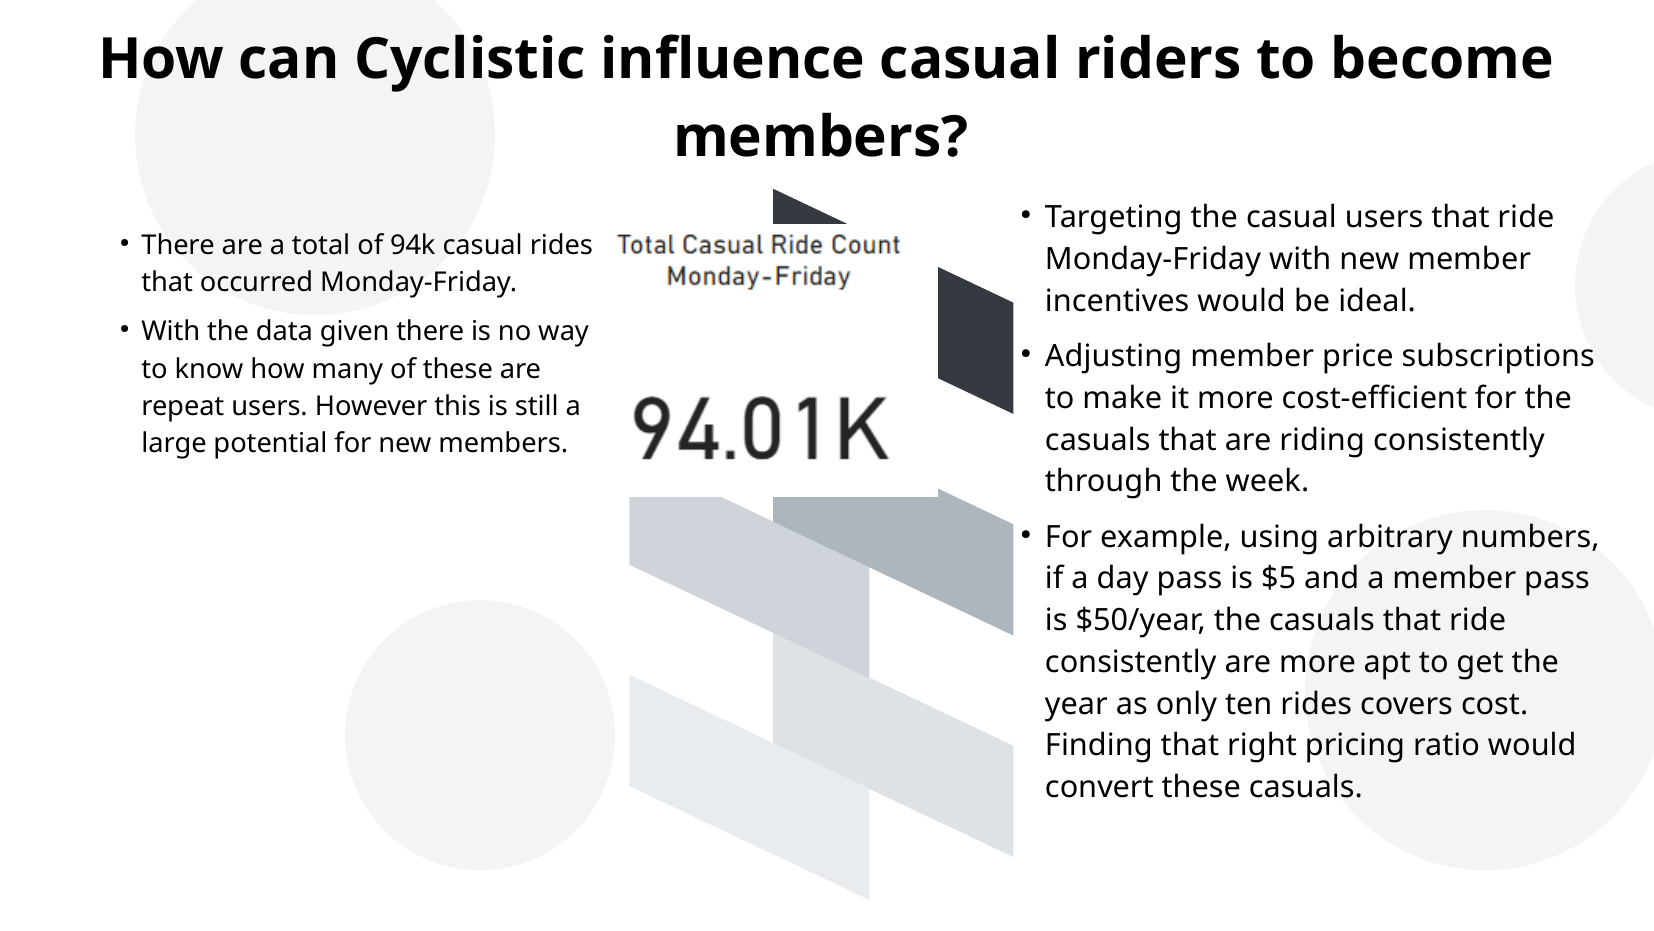

# How can Cyclistic influence casual riders to become members?
Targeting the casual users that ride Monday-Friday with new member incentives would be ideal.
Adjusting member price subscriptions to make it more cost-efficient for the casuals that are riding consistently through the week.
For example, using arbitrary numbers, if a day pass is $5 and a member pass is $50/year, the casuals that ride consistently are more apt to get the year as only ten rides covers cost. Finding that right pricing ratio would convert these casuals.
There are a total of 94k casual rides that occurred Monday-Friday.
With the data given there is no way to know how many of these are repeat users. However this is still a large potential for new members.